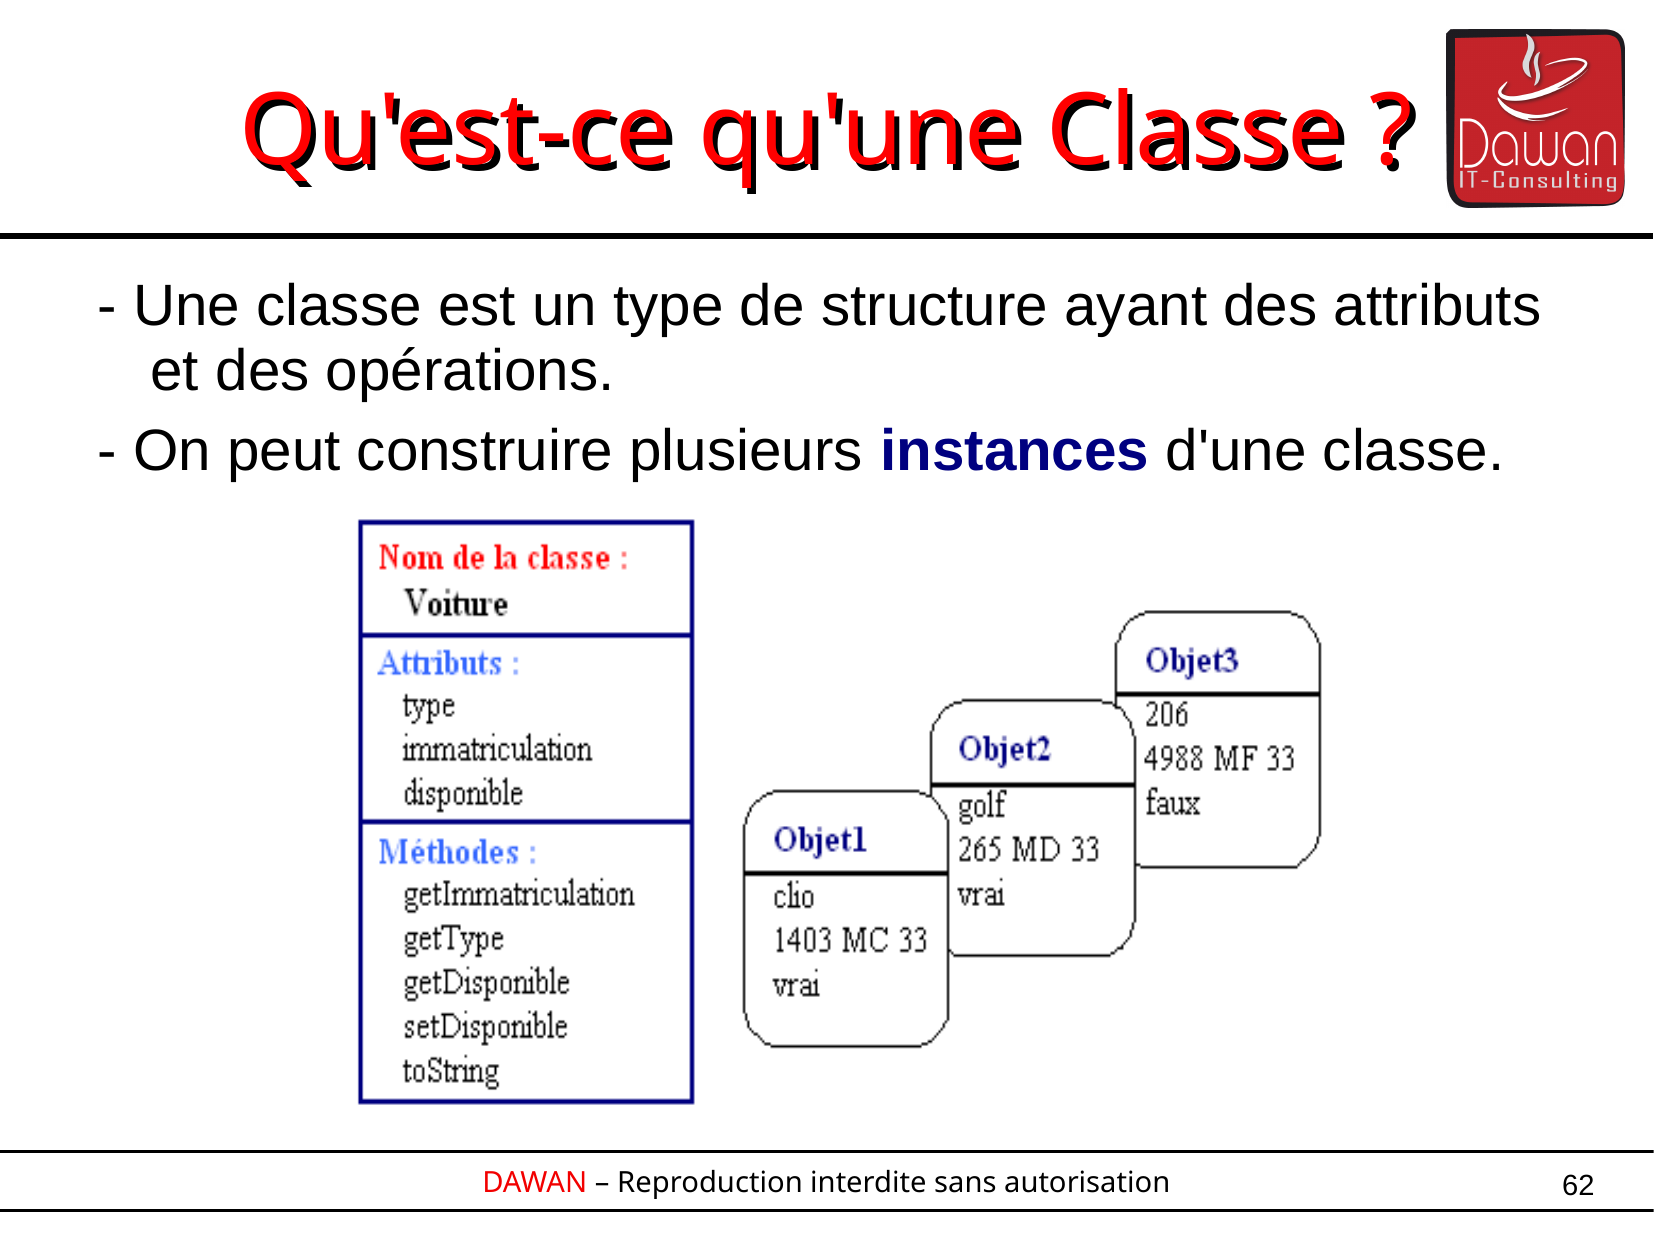

Qu'est-ce qu'une Classe ?
- Une classe est un type de structure ayant des attributs et des opérations.
- On peut construire plusieurs instances d'une classe.
62